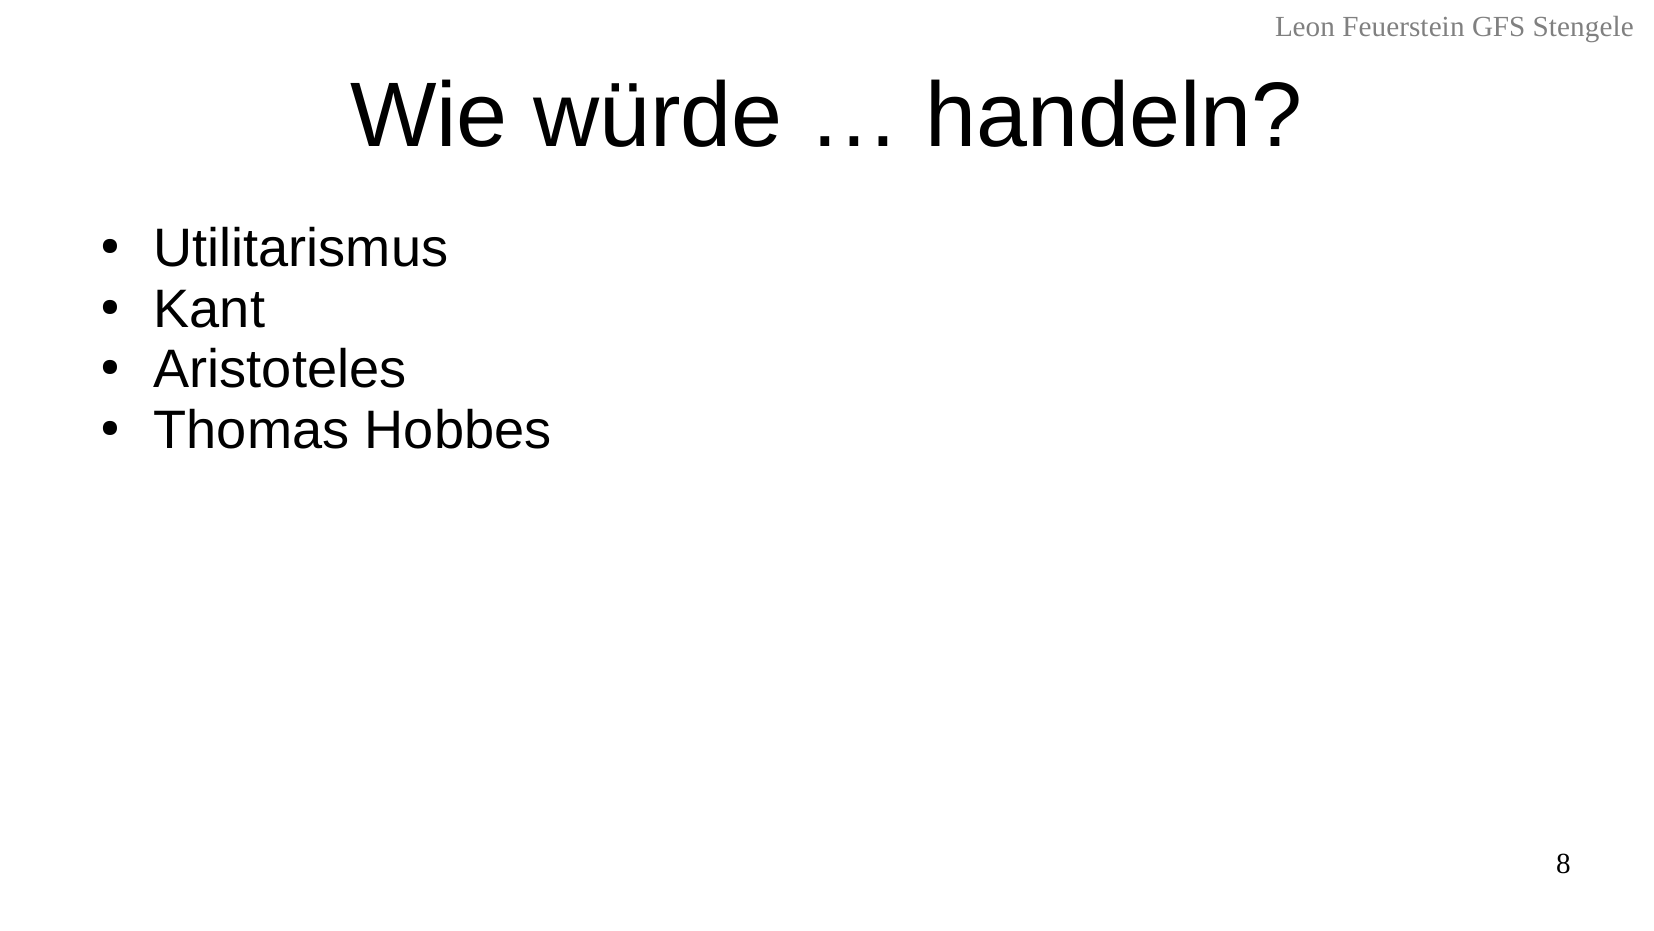

# Wie würde … handeln?
Utilitarismus
Kant
Aristoteles
Thomas Hobbes
8